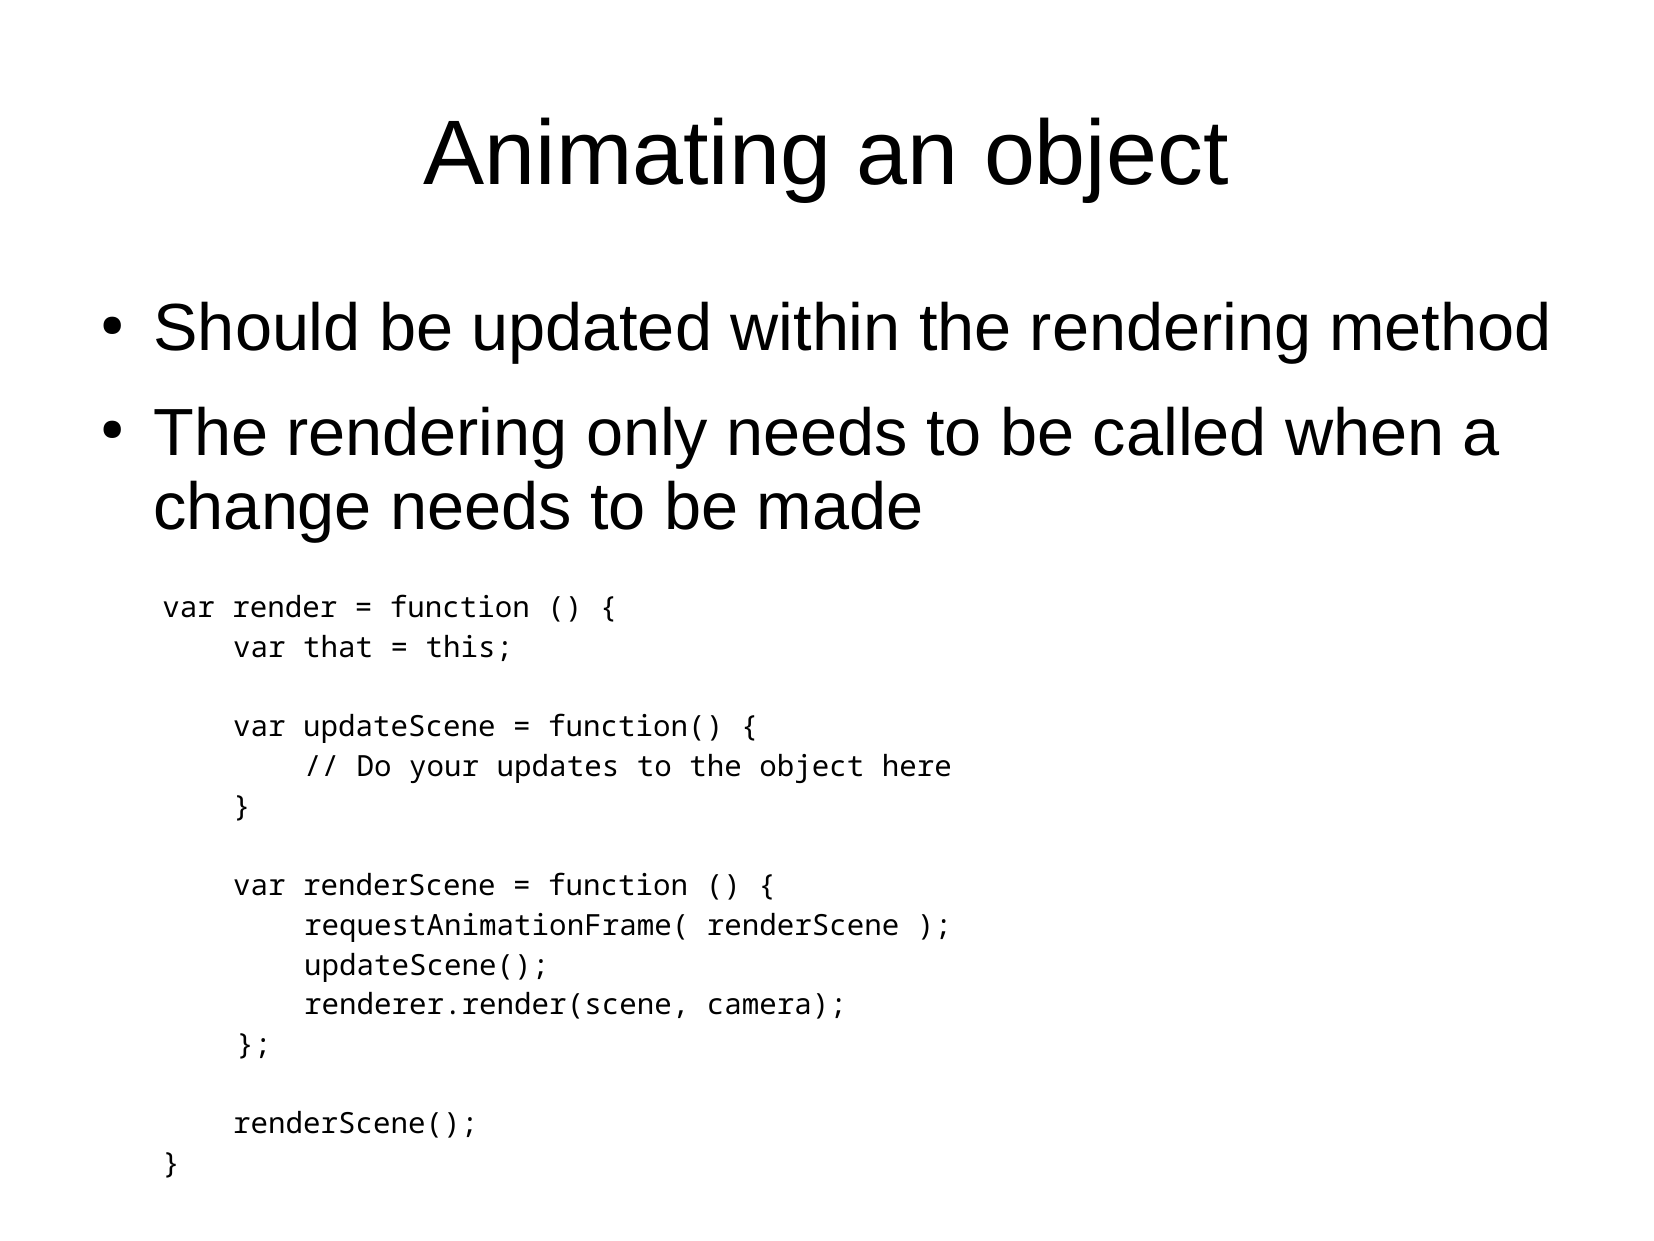

# Animating an object
Should be updated within the rendering method
The rendering only needs to be called when a change needs to be made
var render = function () {
var that = this;
var updateScene = function() {
// Do your updates to the object here
}
var renderScene = function () {
requestAnimationFrame( renderScene );
updateScene();
renderer.render(scene, camera);
 	};
renderScene();
}